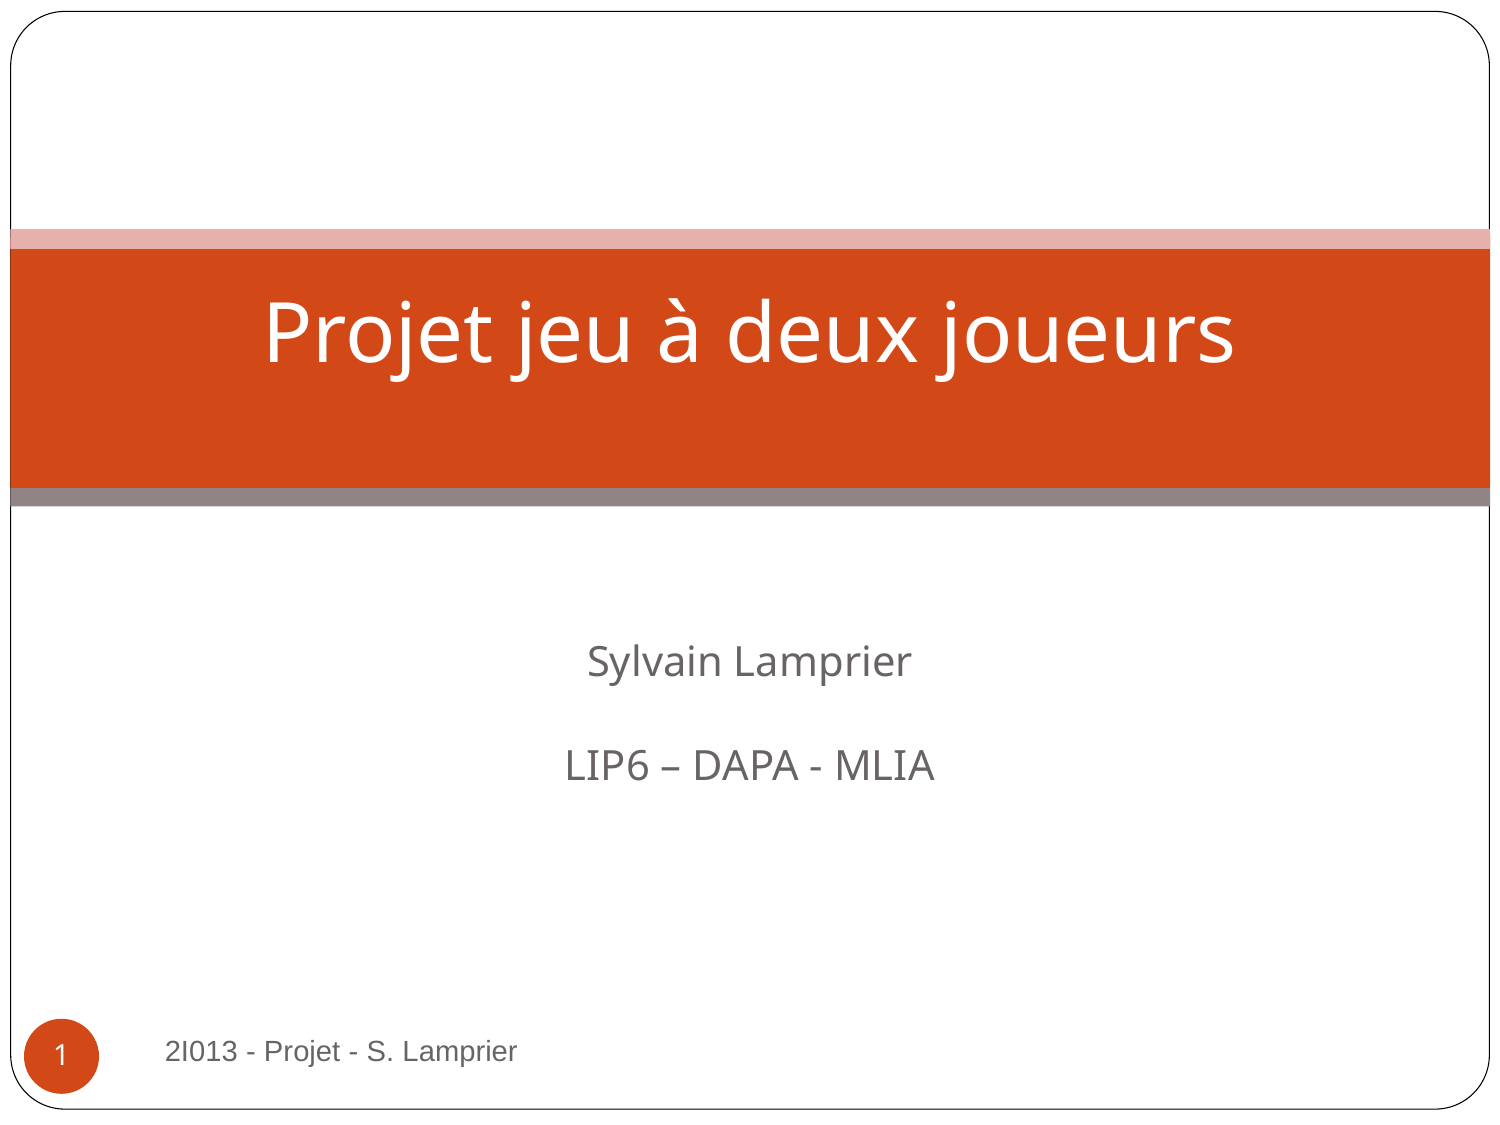

Projet jeu à deux joueurs
# Sylvain Lamprier
LIP6 – DAPA - MLIA
2I013 - Projet - S. Lamprier